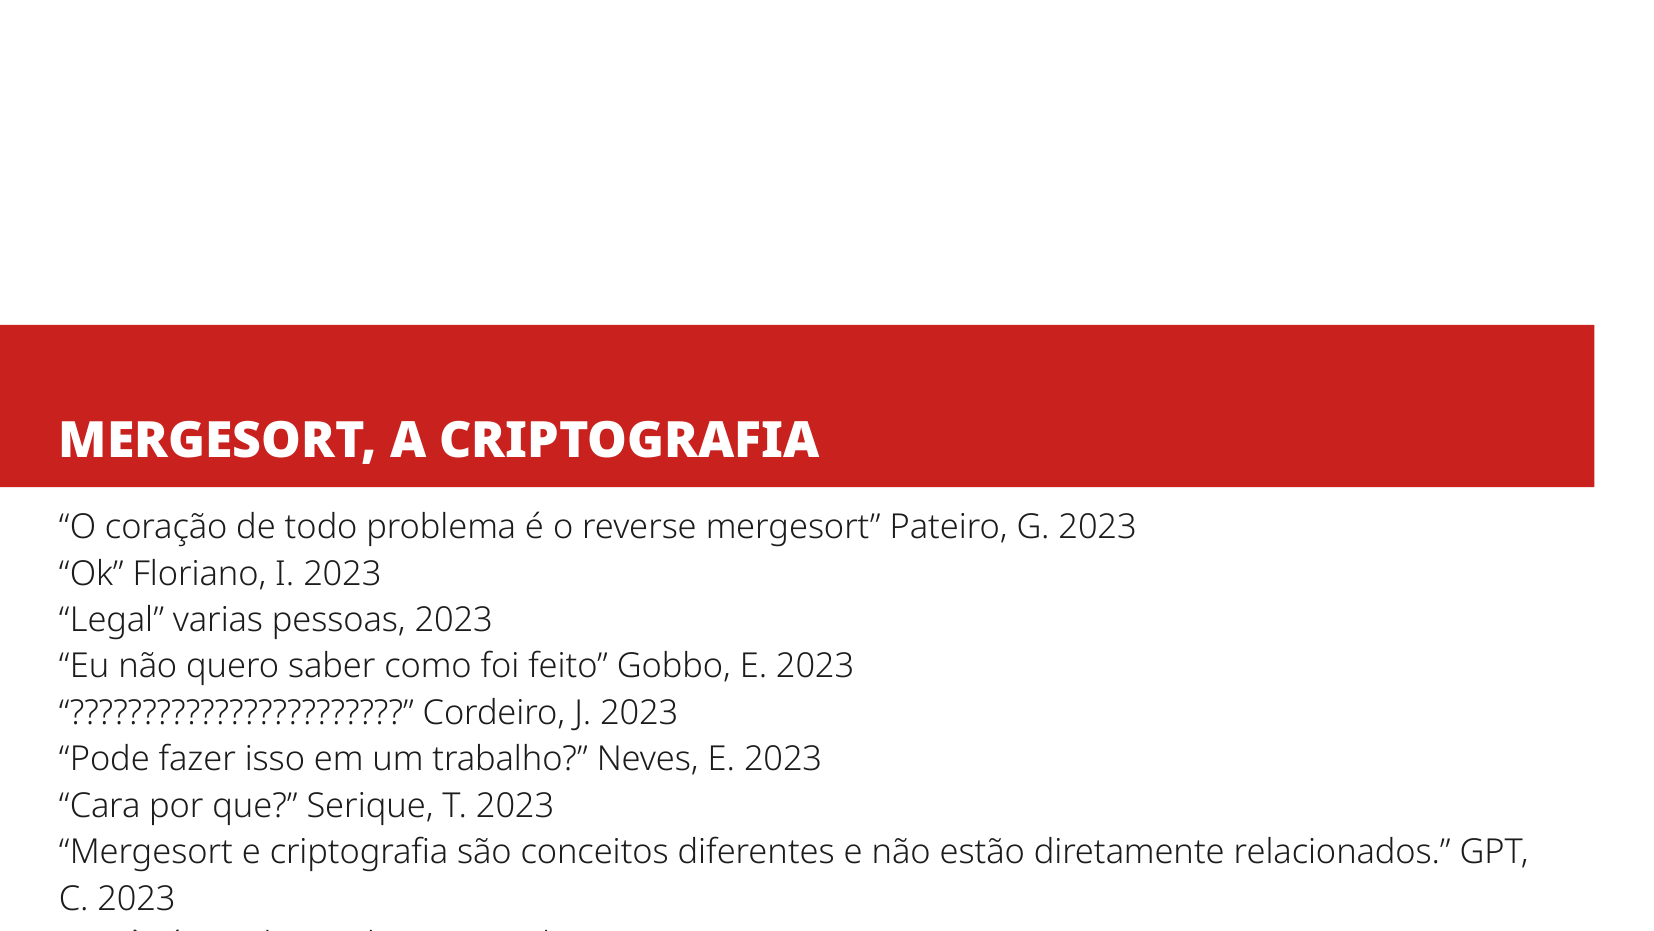

# MERGESORT, A CRIPTOGRAFIA
“O coração de todo problema é o reverse mergesort” Pateiro, G. 2023
“Ok” Floriano, I. 2023
“Legal” varias pessoas, 2023
“Eu não quero saber como foi feito” Gobbo, E. 2023
“???????????????????????” Cordeiro, J. 2023
“Pode fazer isso em um trabalho?” Neves, E. 2023
“Cara por que?” Serique, T. 2023
“Mergesort e criptografia são conceitos diferentes e não estão diretamente relacionados.” GPT, C. 2023
“Você tá me deixando com medo” Cavassin, P. 2023